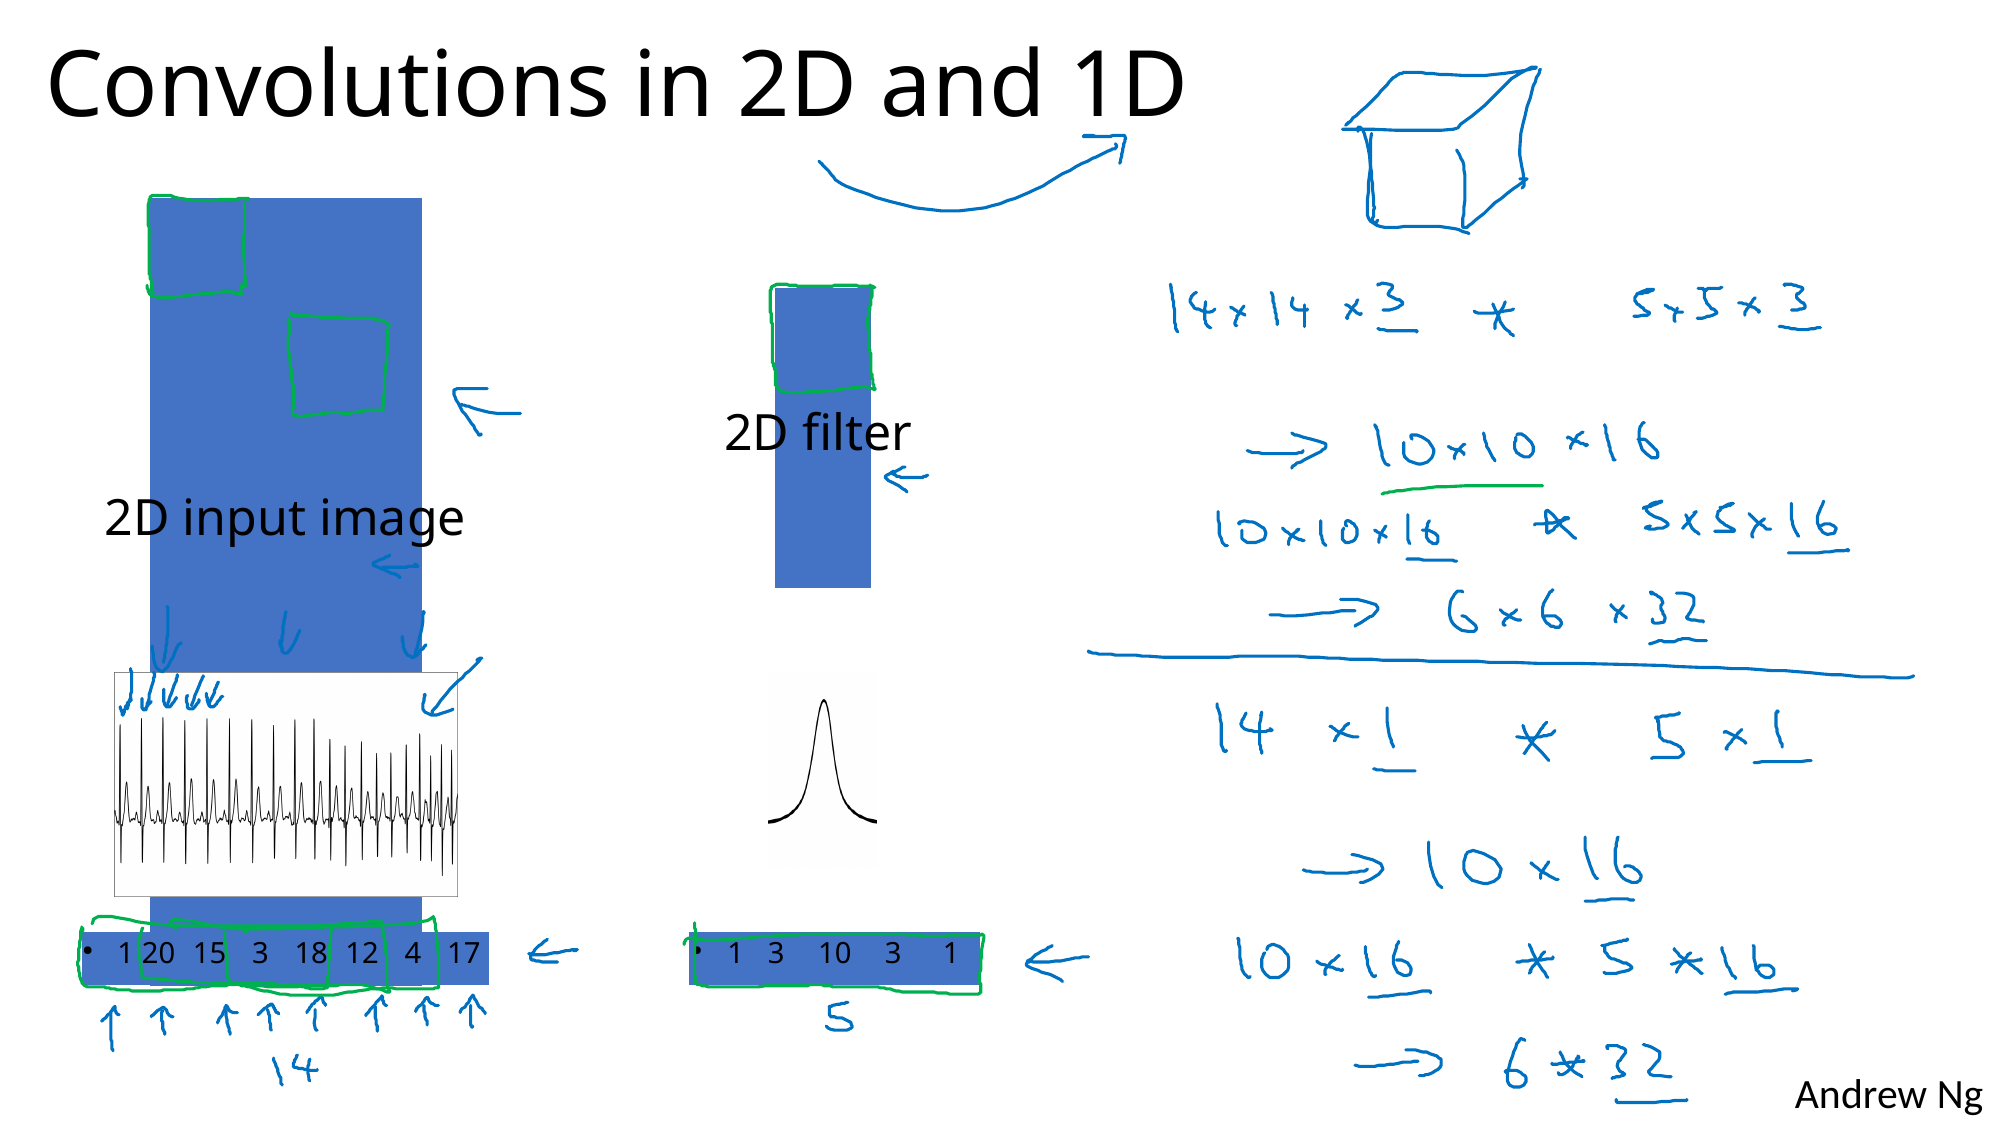

# Convolutions in 2D and 1D
| | | | | | | | | | | | | | |
| --- | --- | --- | --- | --- | --- | --- | --- | --- | --- | --- | --- | --- | --- |
| | | | | | | | | | | | | | |
| | | | | | | | | | | | | | |
| | | | | | | | | | | | | | |
| | | | | | | | | | | | | | |
| | | | | | | | | | | | | | |
| | | | | | | | | | | | | | |
| | | | | | | | | | | | | | |
| | | | | | | | | | | | | | |
| | | | | | | | | | | | | | |
| | | | | | | | | | | | | | |
| | | | | | | | | | | | | | |
| | | | | | | | | | | | | | |
| | | | | | | | | | | | | | |
| | | | | |
| --- | --- | --- | --- | --- |
| | | | | |
| | | | | |
| | | | | |
| | | | | |
2D filter
2D input image
| 1 | 20 | 15 | 3 | 18 | 12 | 4 | 17 |
| --- | --- | --- | --- | --- | --- | --- | --- |
| 1 | 3 | 10 | 3 | 1 |
| --- | --- | --- | --- | --- |